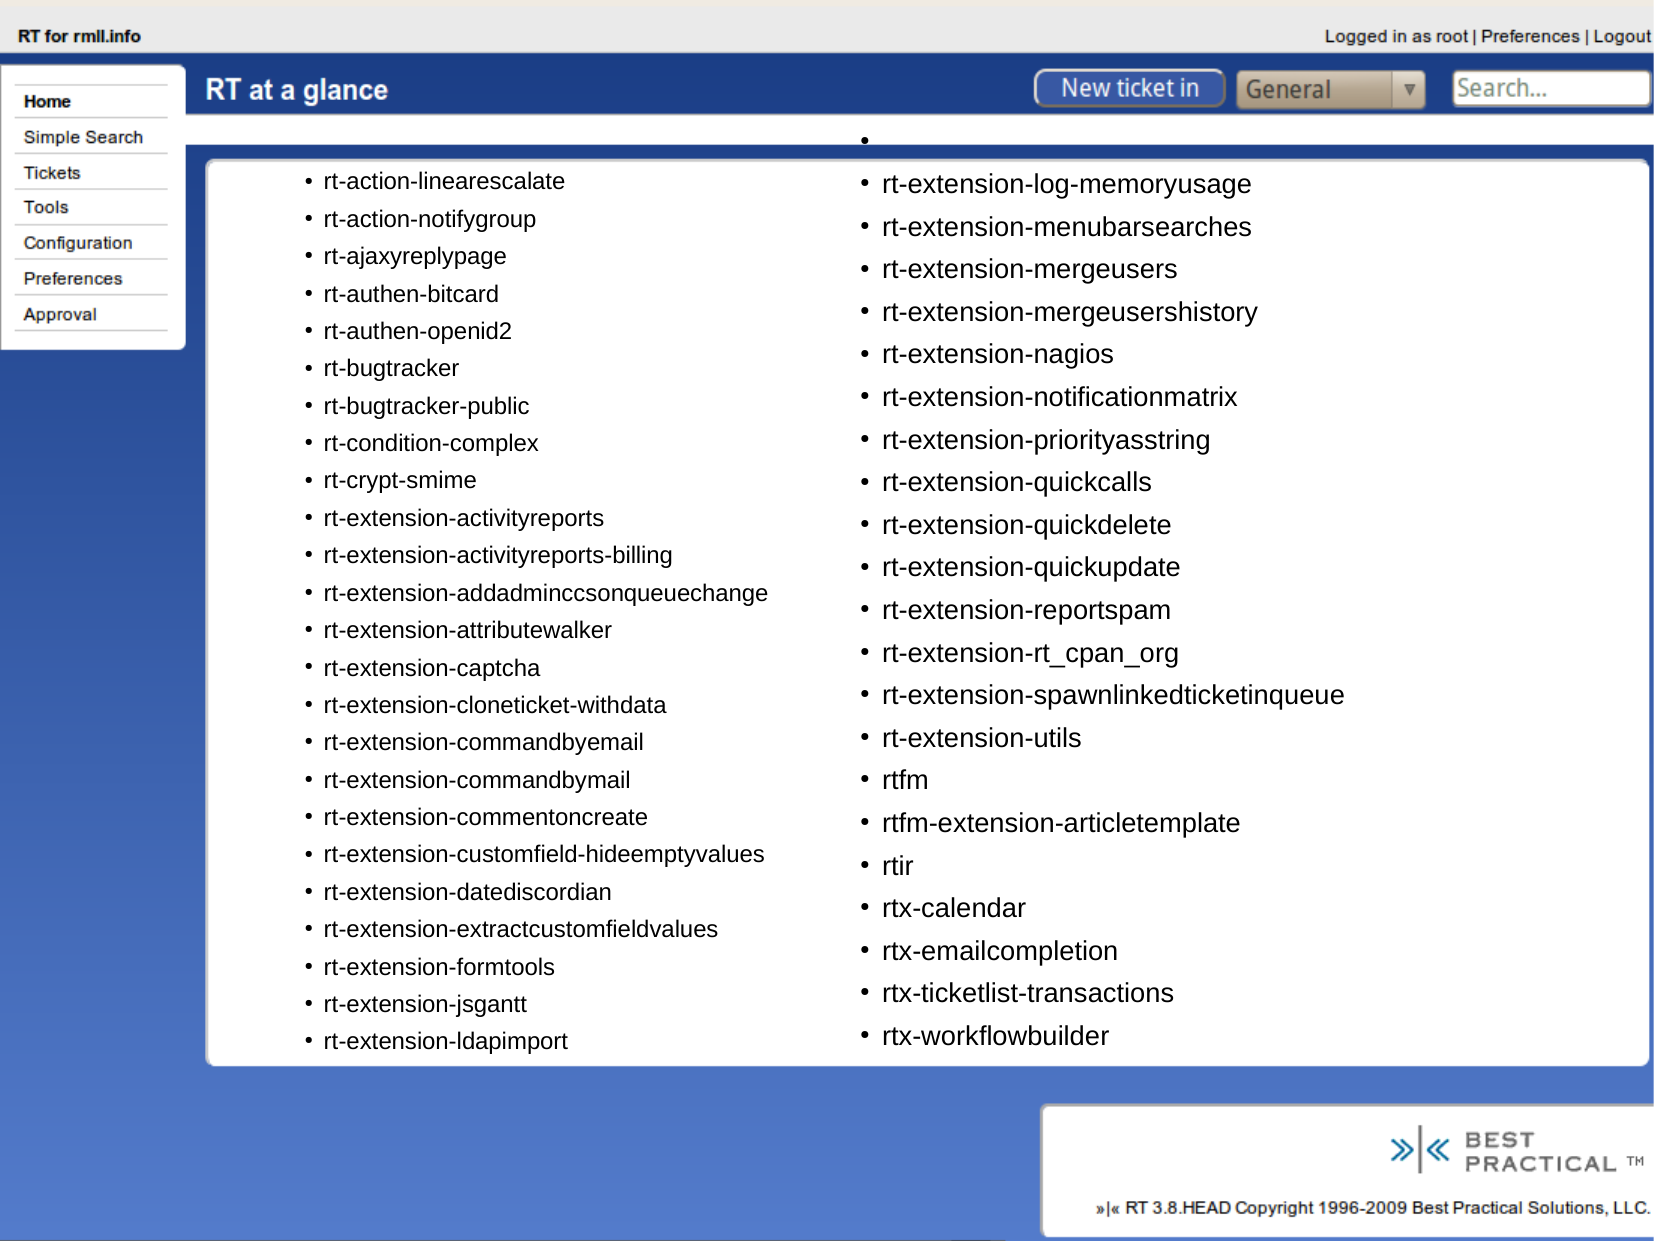

rt-extension-log-memoryusage
rt-extension-menubarsearches
rt-extension-mergeusers
rt-extension-mergeusershistory
rt-extension-nagios
rt-extension-notificationmatrix
rt-extension-priorityasstring
rt-extension-quickcalls
rt-extension-quickdelete
rt-extension-quickupdate
rt-extension-reportspam
rt-extension-rt_cpan_org
rt-extension-spawnlinkedticketinqueue
rt-extension-utils
rtfm
rtfm-extension-articletemplate
rtir
rtx-calendar
rtx-emailcompletion
rtx-ticketlist-transactions
rtx-workflowbuilder
rt-action-linearescalate
rt-action-notifygroup
rt-ajaxyreplypage
rt-authen-bitcard
rt-authen-openid2
rt-bugtracker
rt-bugtracker-public
rt-condition-complex
rt-crypt-smime
rt-extension-activityreports
rt-extension-activityreports-billing
rt-extension-addadminccsonqueuechange
rt-extension-attributewalker
rt-extension-captcha
rt-extension-cloneticket-withdata
rt-extension-commandbyemail
rt-extension-commandbymail
rt-extension-commentoncreate
rt-extension-customfield-hideemptyvalues
rt-extension-datediscordian
rt-extension-extractcustomfieldvalues
rt-extension-formtools
rt-extension-jsgantt
rt-extension-ldapimport
#